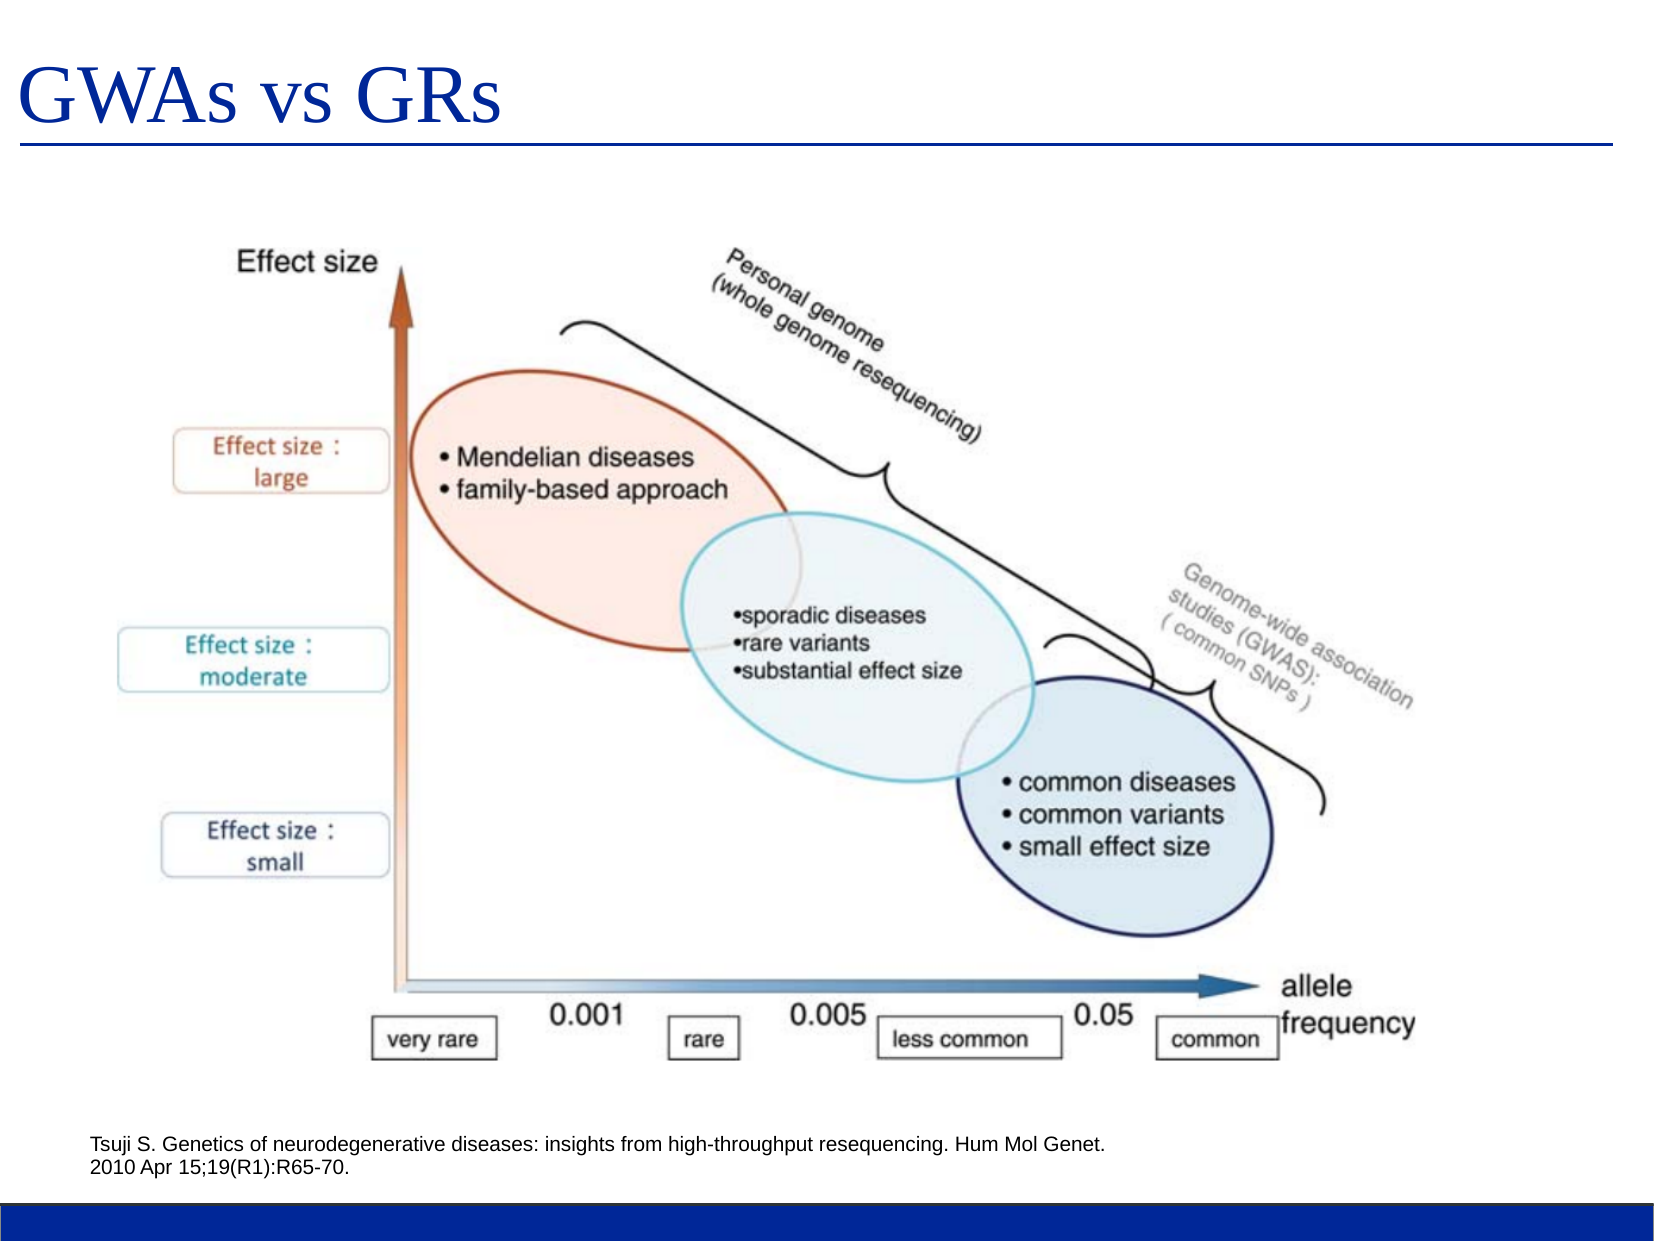

# GWAs vs GRs
Tsuji S. Genetics of neurodegenerative diseases: insights from high-throughput resequencing. Hum Mol Genet. 2010 Apr 15;19(R1):R65-70.